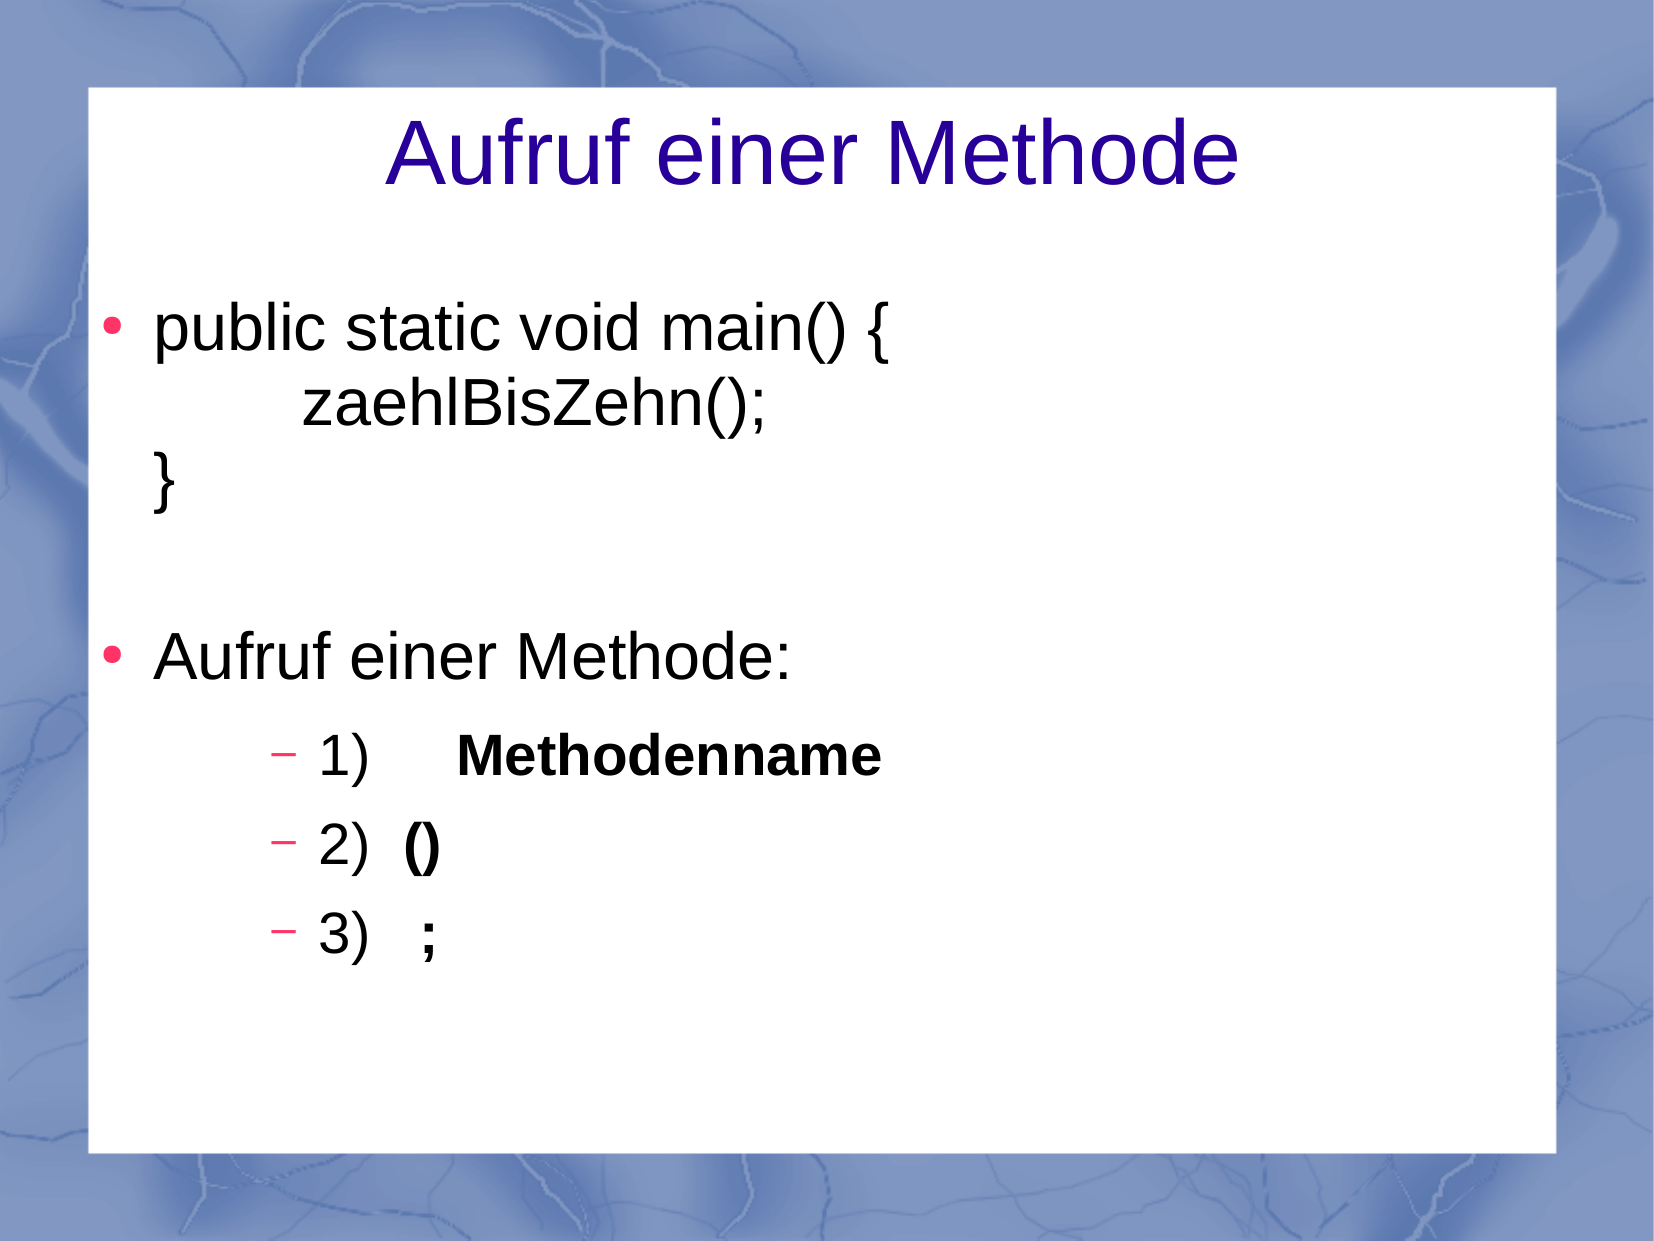

# Aufruf einer Methode
public static void main() {
		zaehlBisZehn();
}
Aufruf einer Methode:
1)	 Methodenname
2) ()
3) ;